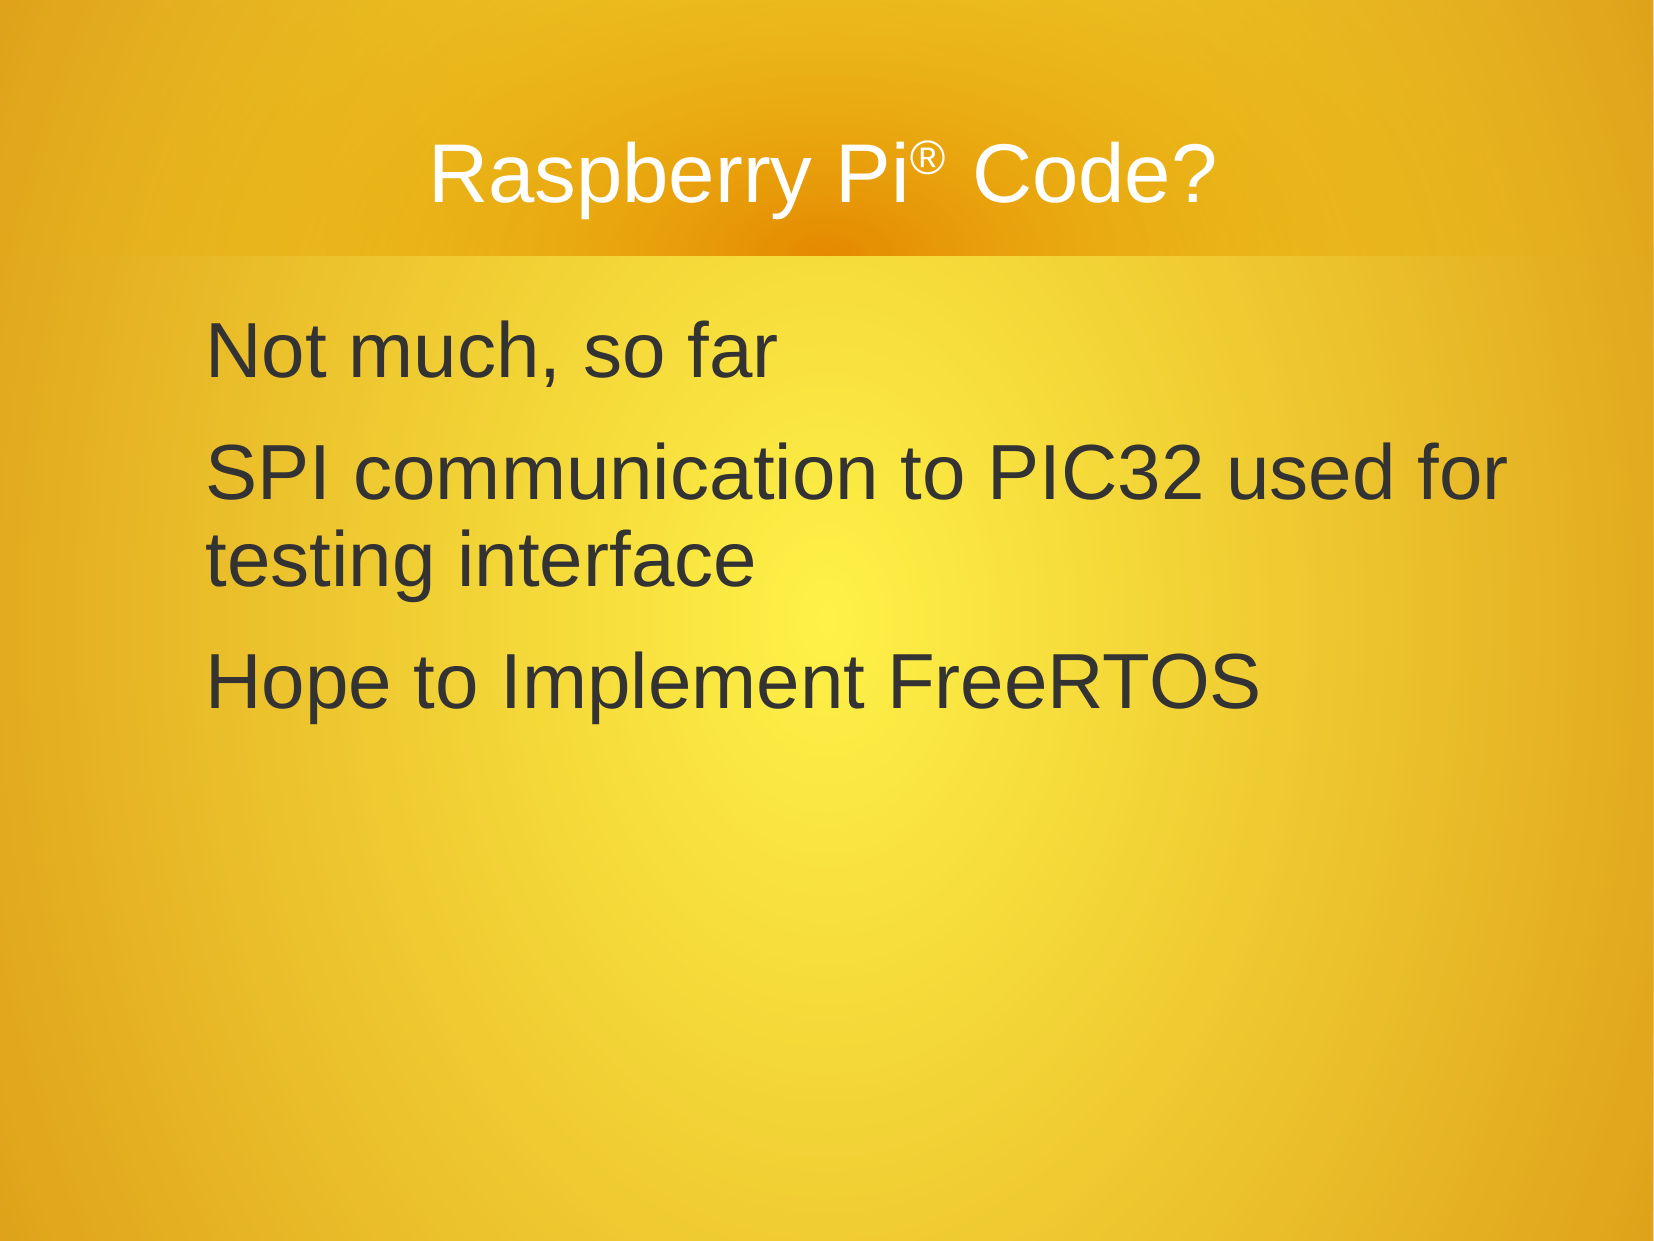

# Raspberry Pi® Code?
Not much, so far
SPI communication to PIC32 used for testing interface
Hope to Implement FreeRTOS